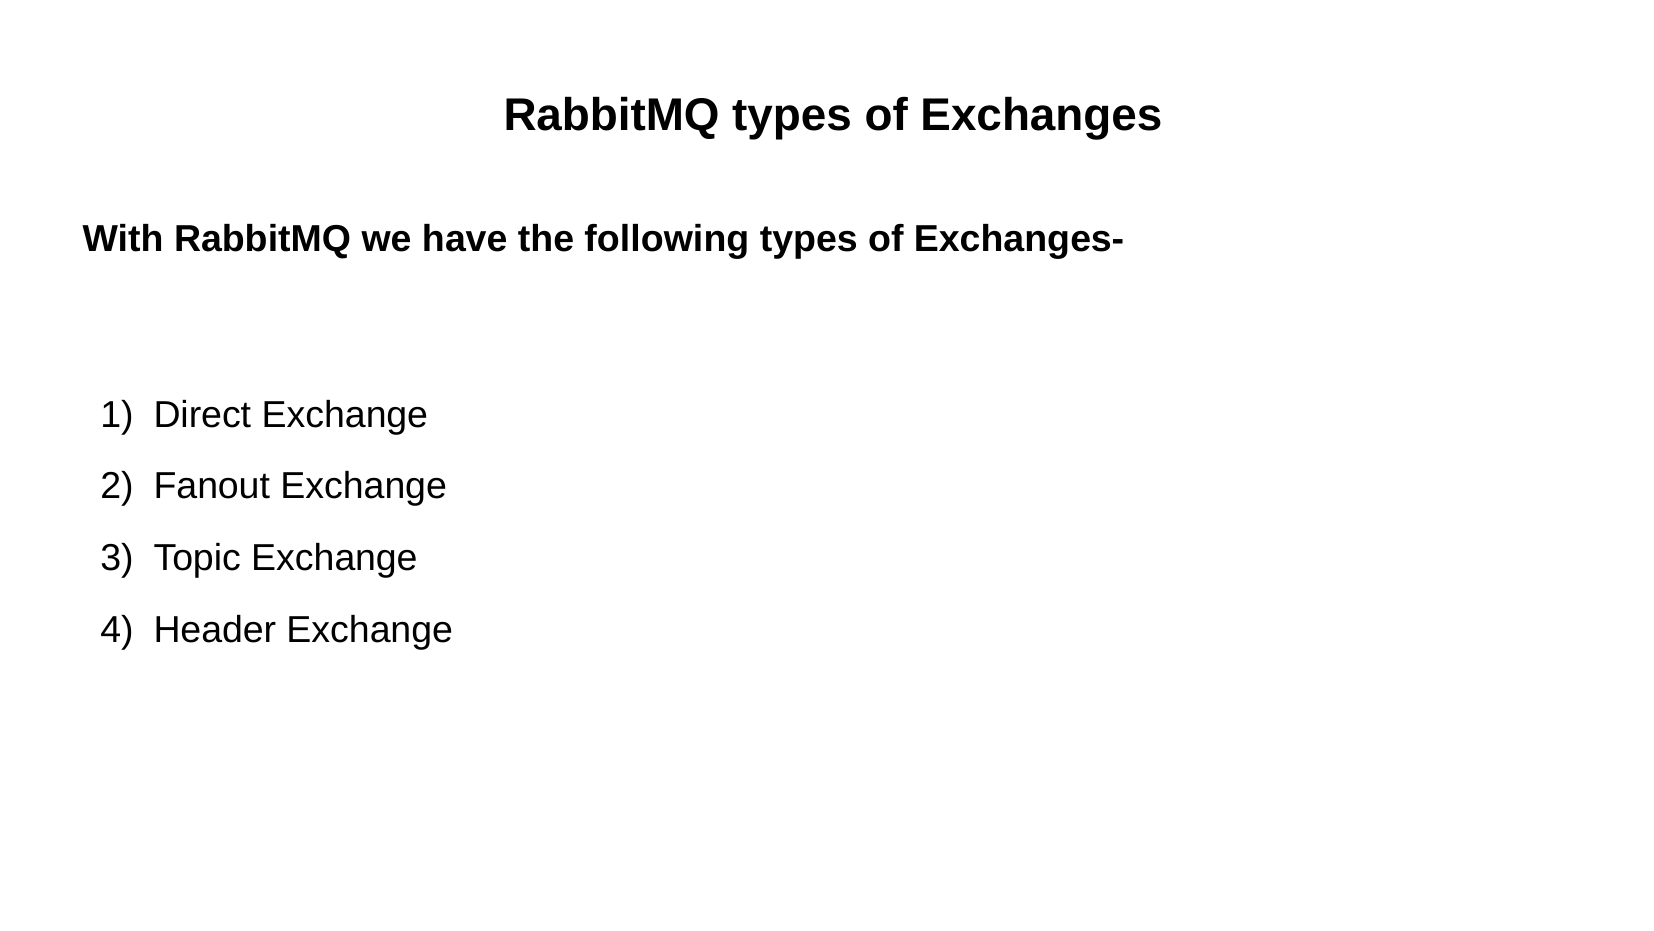

# RabbitMQ types of Exchanges
With RabbitMQ we have the following types of Exchanges-
Direct Exchange
Fanout Exchange
Topic Exchange
Header Exchange